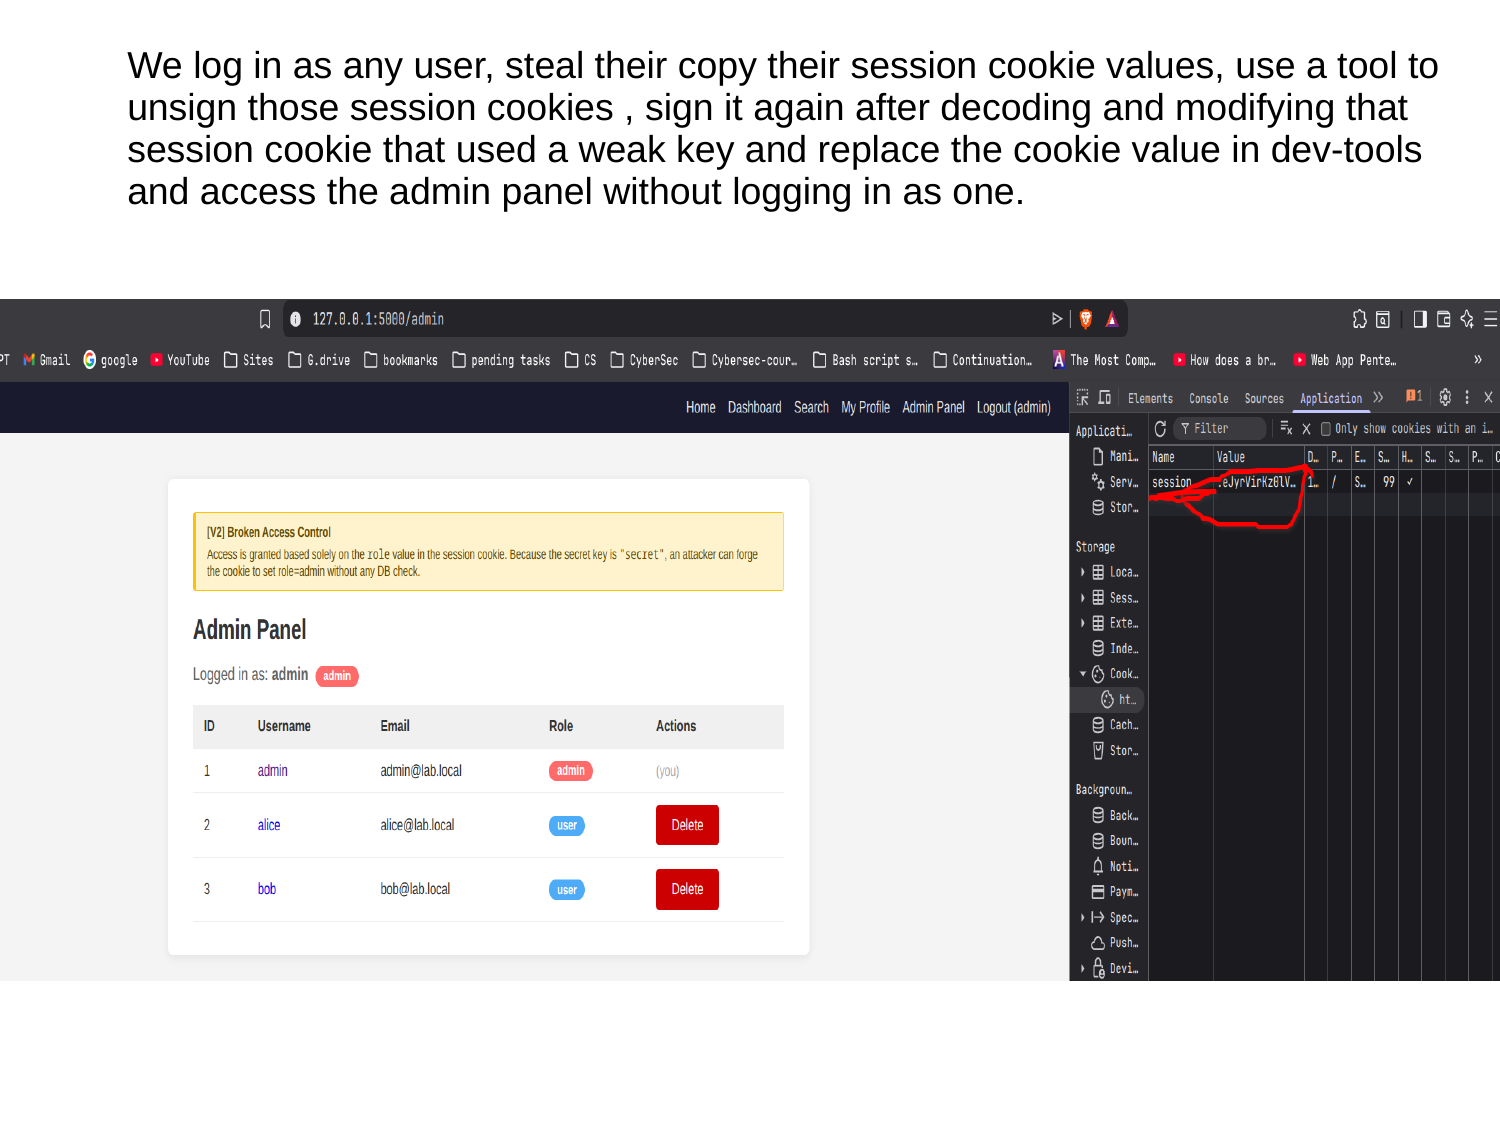

We log in as any user, steal their copy their session cookie values, use a tool to unsign those session cookies , sign it again after decoding and modifying that session cookie that used a weak key and replace the cookie value in dev-tools and access the admin panel without logging in as one.